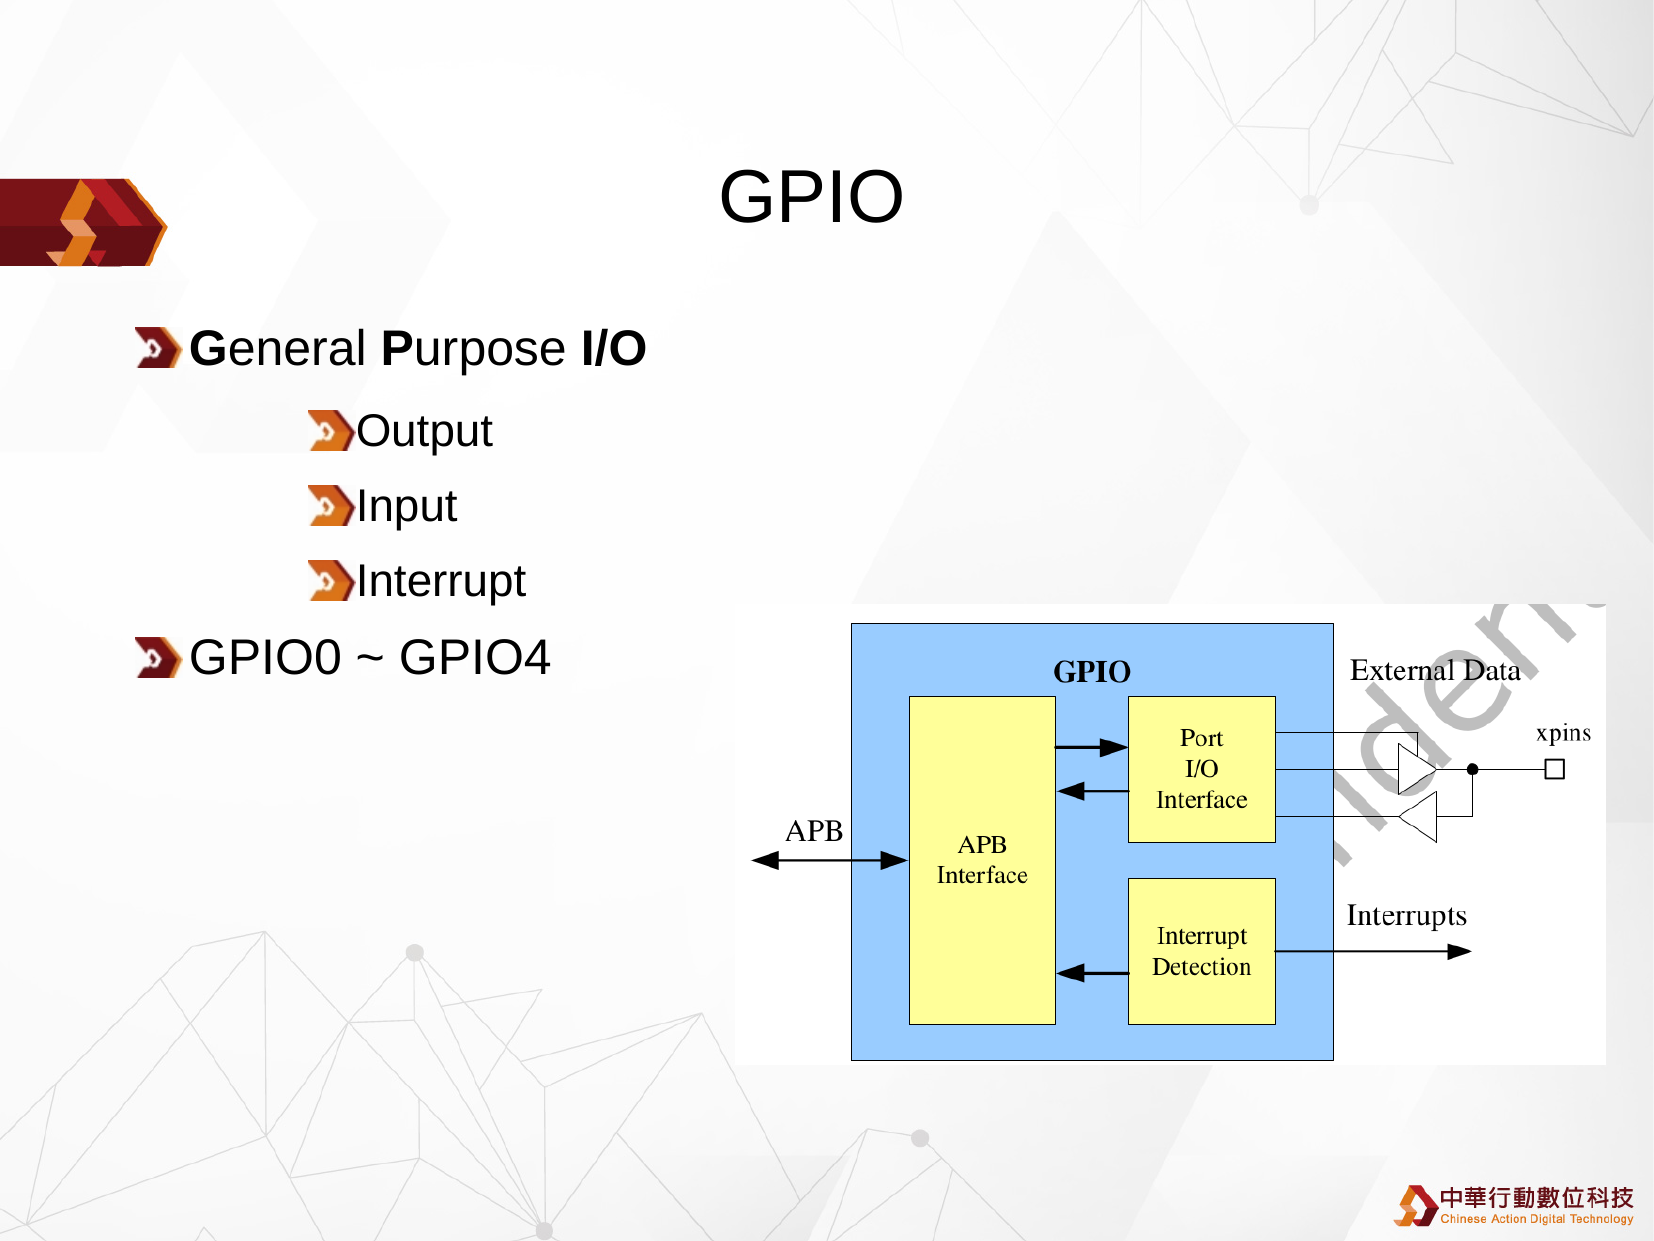

# GPIO
General Purpose I/O
Output
Input
Interrupt
GPIO0 ~ GPIO4